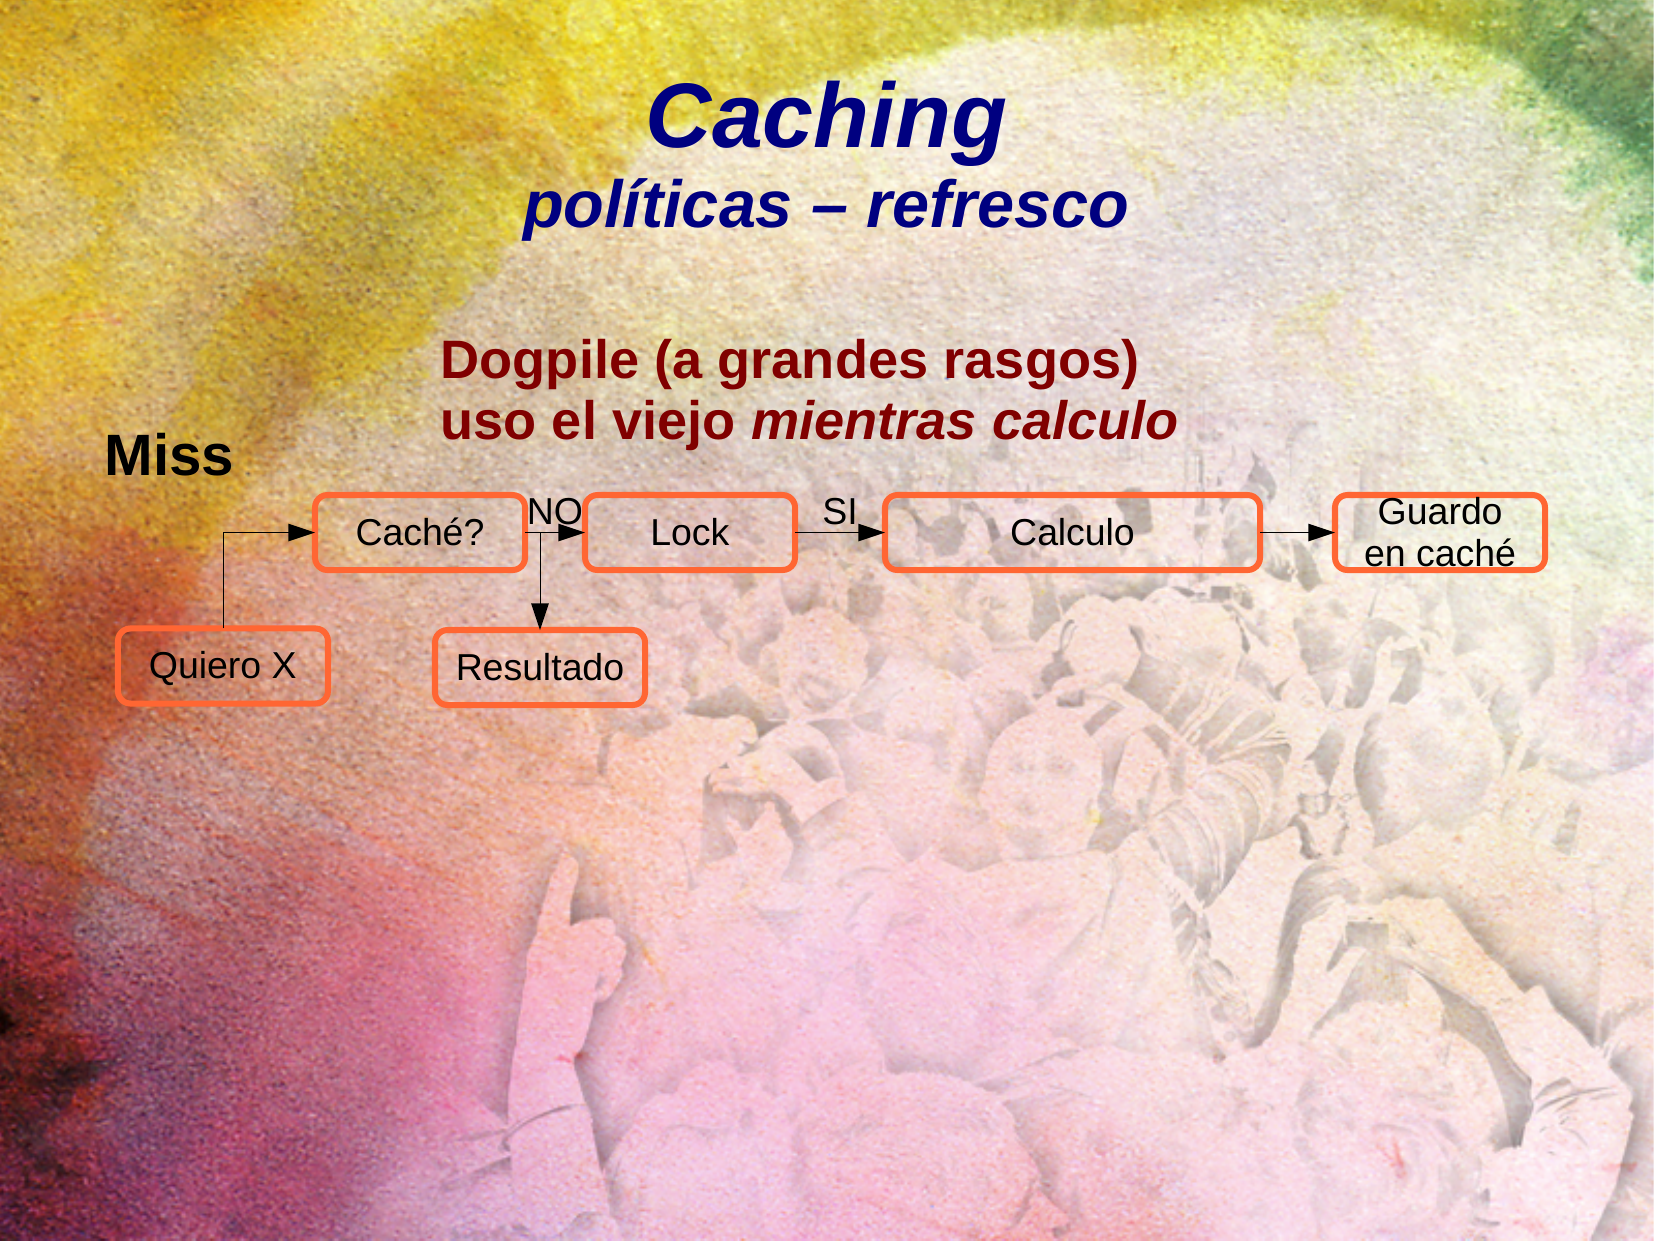

# Caching políticas – refresco
Dogpile (a grandes rasgos)
uso el viejo mientras calculo
Miss
Caché?
Lock
Calculo
Guardo
en caché
Quiero X
Resultado